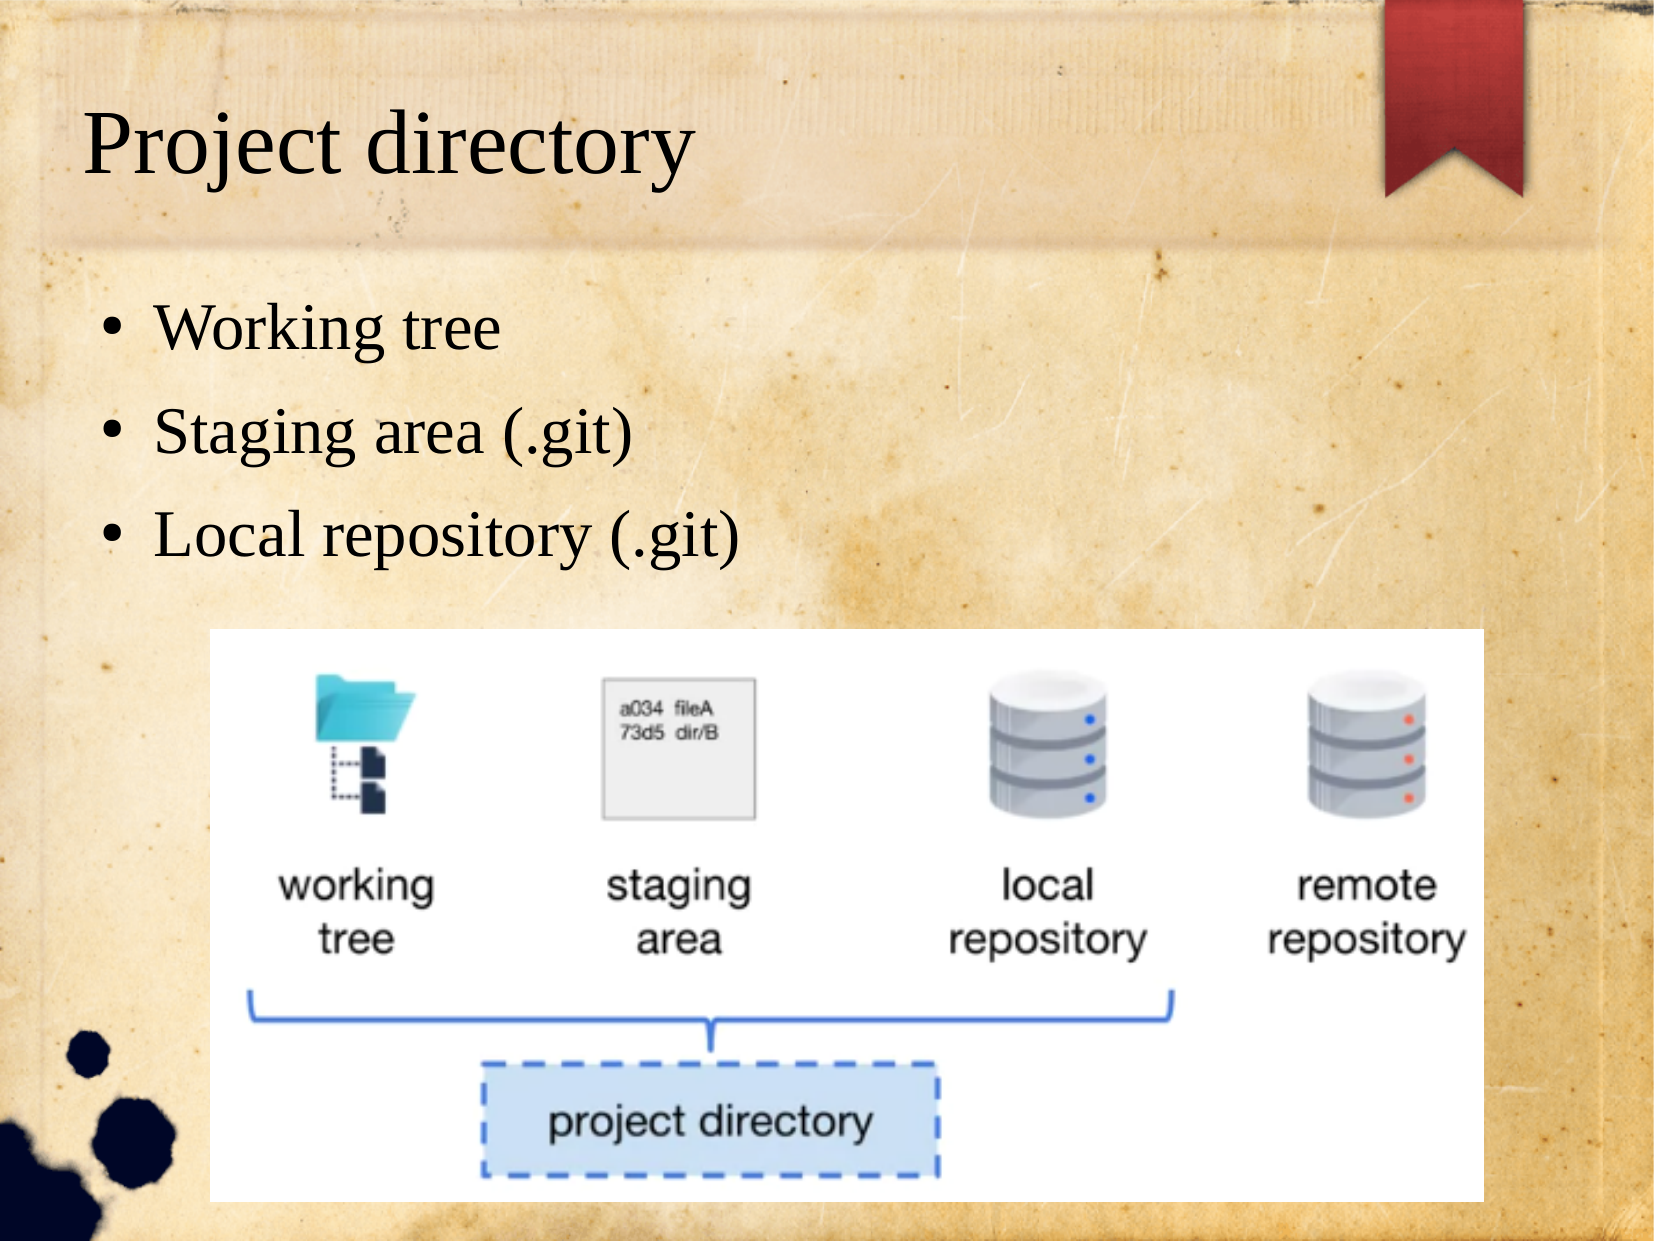

# Project directory
Working tree
Staging area (.git)
Local repository (.git)